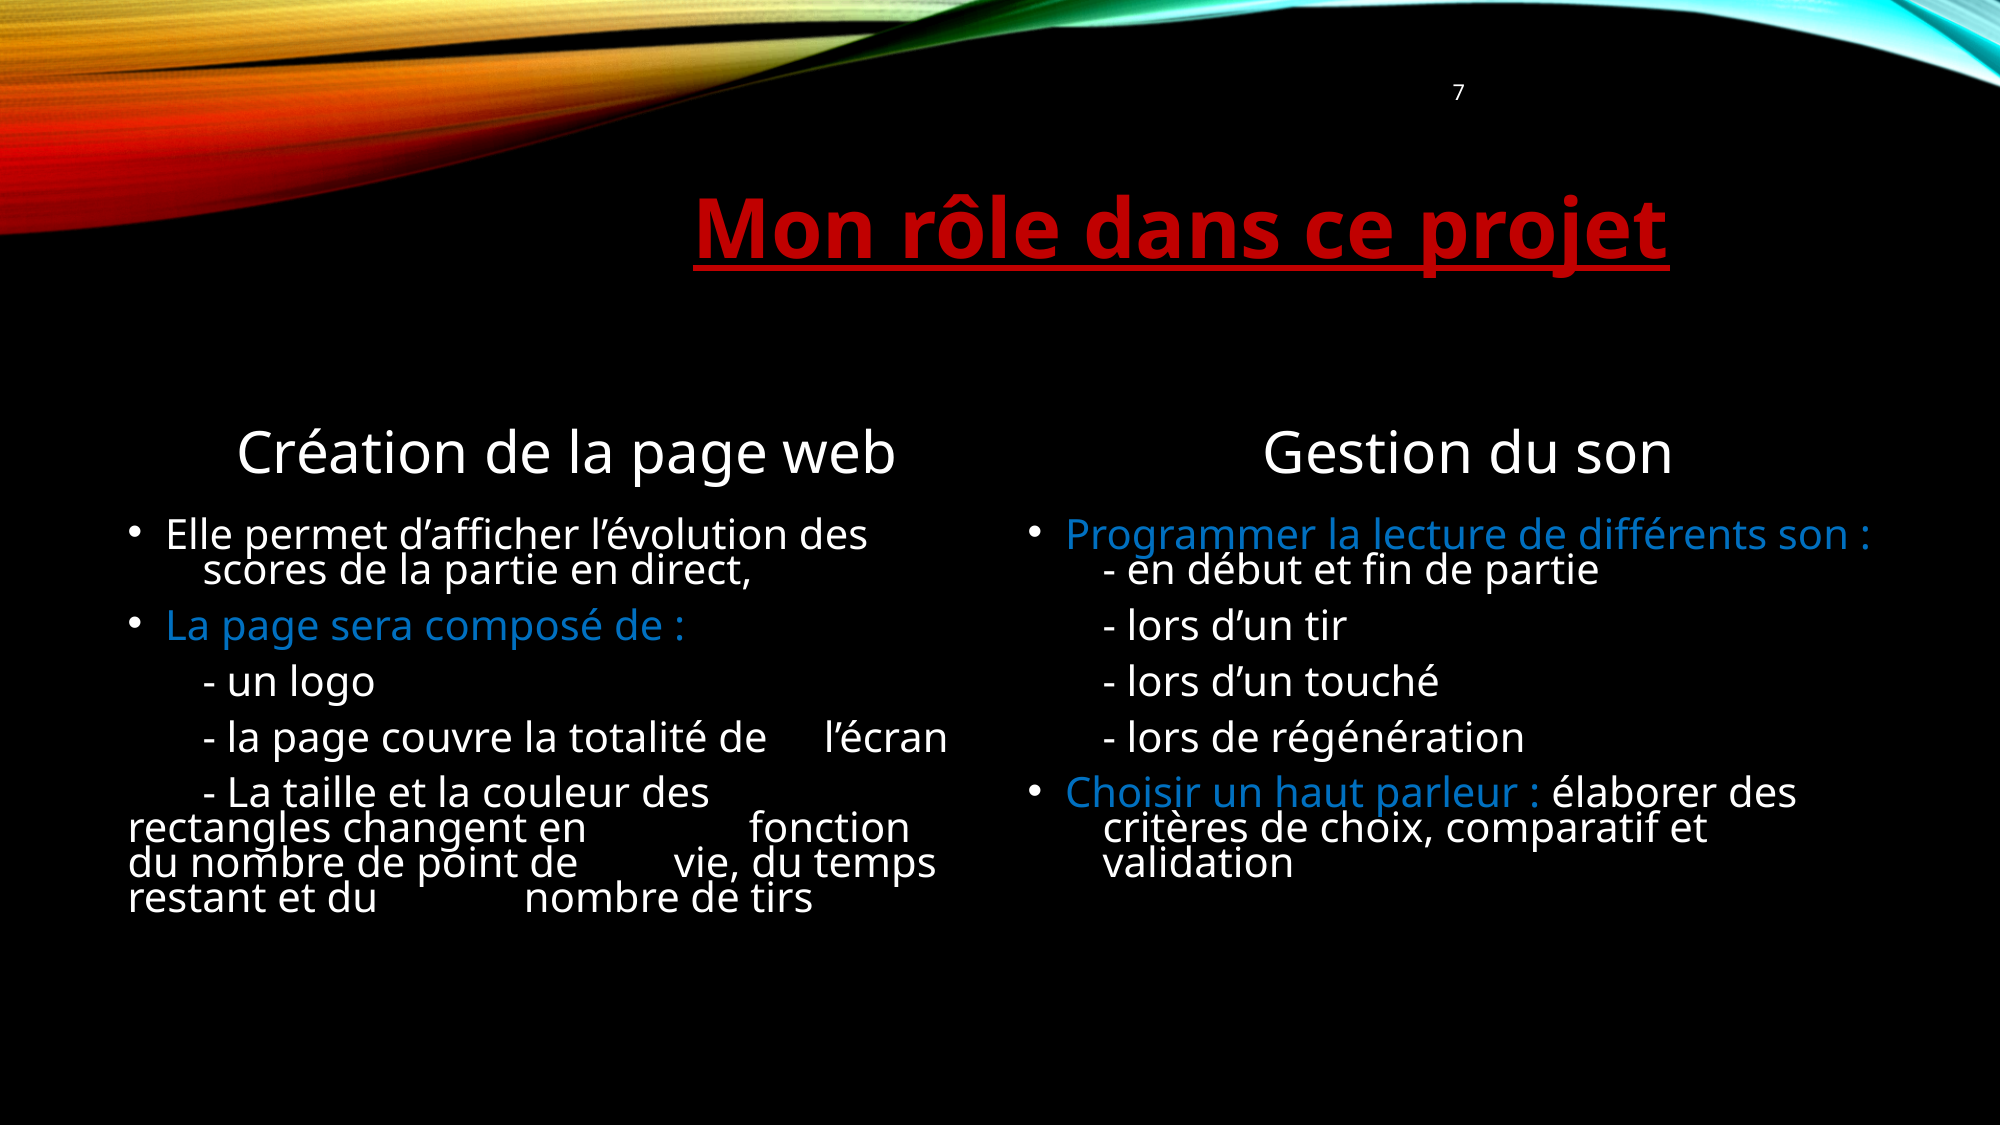

# Mon rôle dans ce projet
Création de la page web
Gestion du son
Elle permet d’afficher l’évolution des scores de la partie en direct,
La page sera composé de :
	- un logo
	- la page couvre la totalité de 	 l’écran
	- La taille et la couleur des 	 	 rectangles changent en 	 	 fonction du nombre de point de 	 vie, du temps restant et du 		 nombre de tirs
Programmer la lecture de différents son : - en début et fin de partie
 	- lors d’un tir
	- lors d’un touché
	- lors de régénération
Choisir un haut parleur : élaborer des critères de choix, comparatif et validation